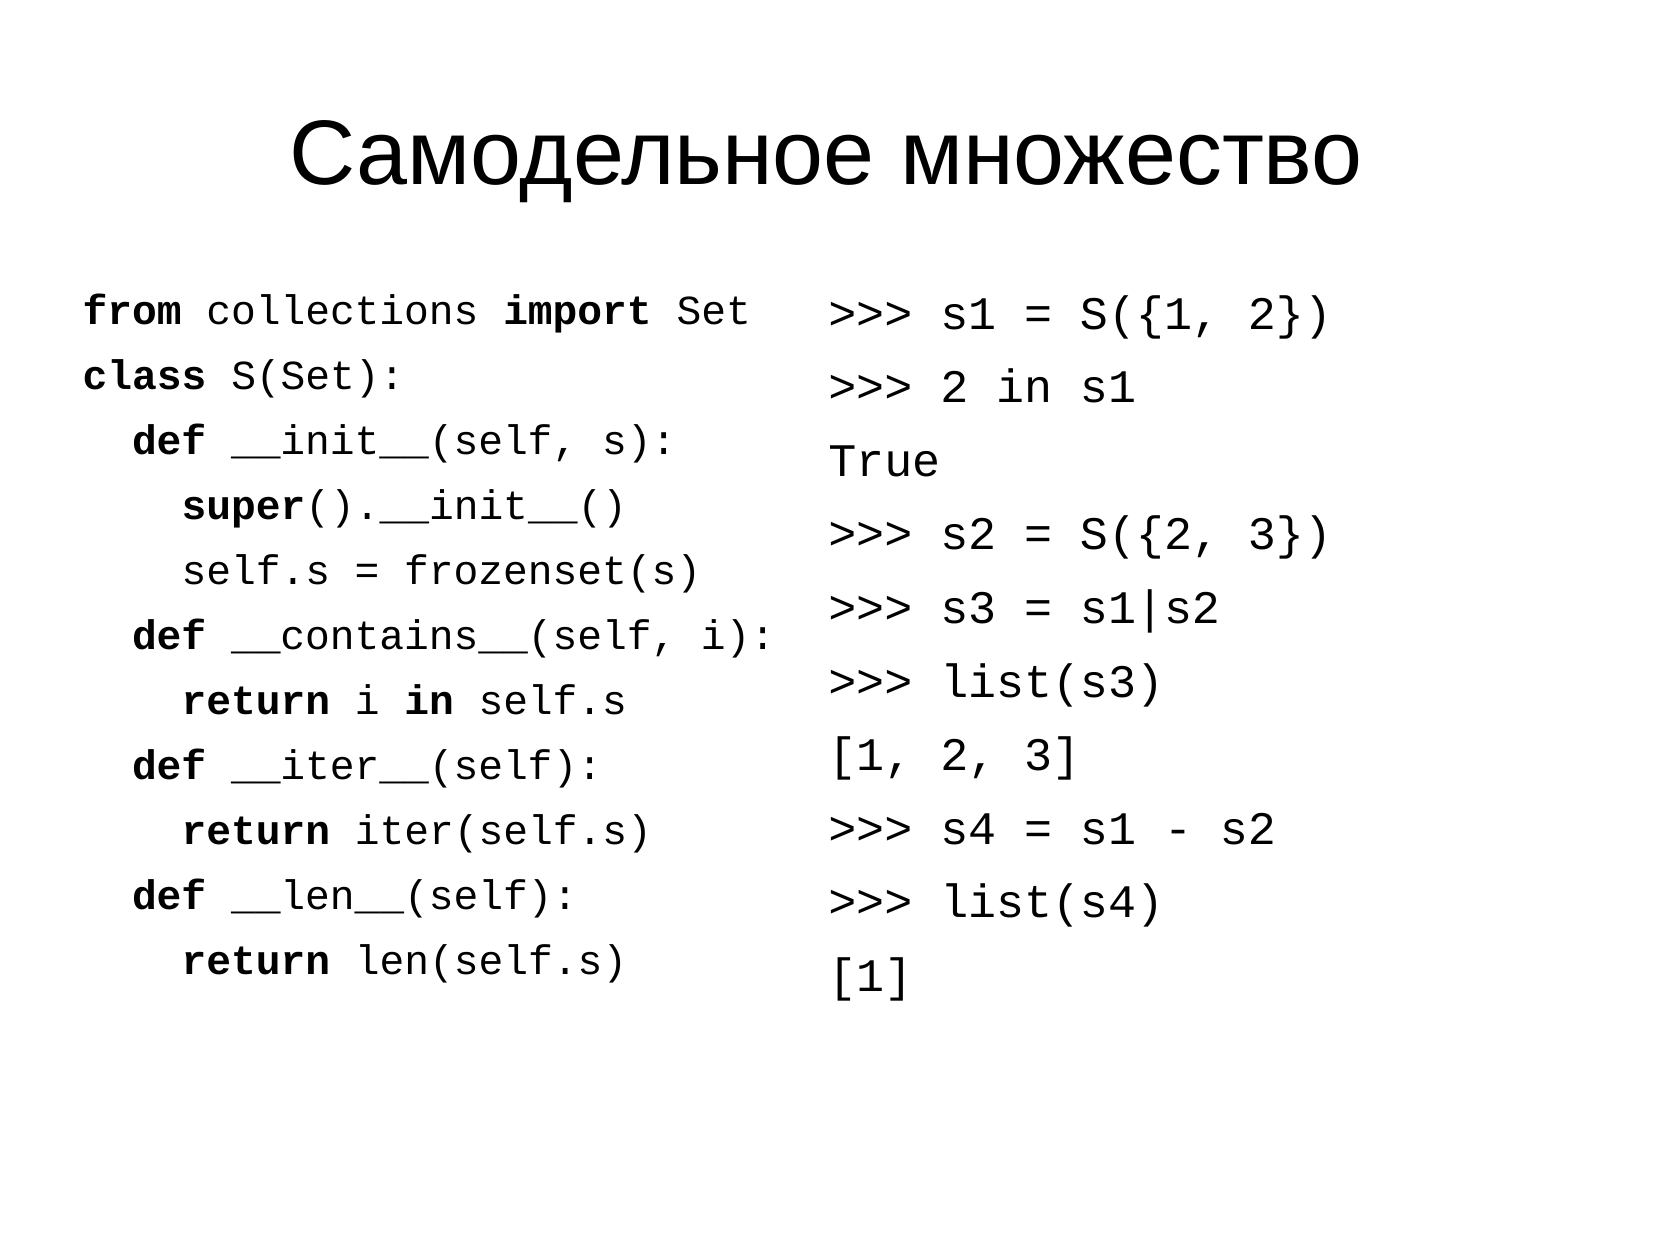

# Самодельное множество
from collections import Set
class S(Set):
 def __init__(self, s):
 super().__init__()
 self.s = frozenset(s)
 def __contains__(self, i):
 return i in self.s
 def __iter__(self):
 return iter(self.s)
 def __len__(self):
 return len(self.s)
>>> s1 = S({1, 2})
>>> 2 in s1
True
>>> s2 = S({2, 3})
>>> s3 = s1|s2
>>> list(s3)
[1, 2, 3]
>>> s4 = s1 - s2
>>> list(s4)
[1]